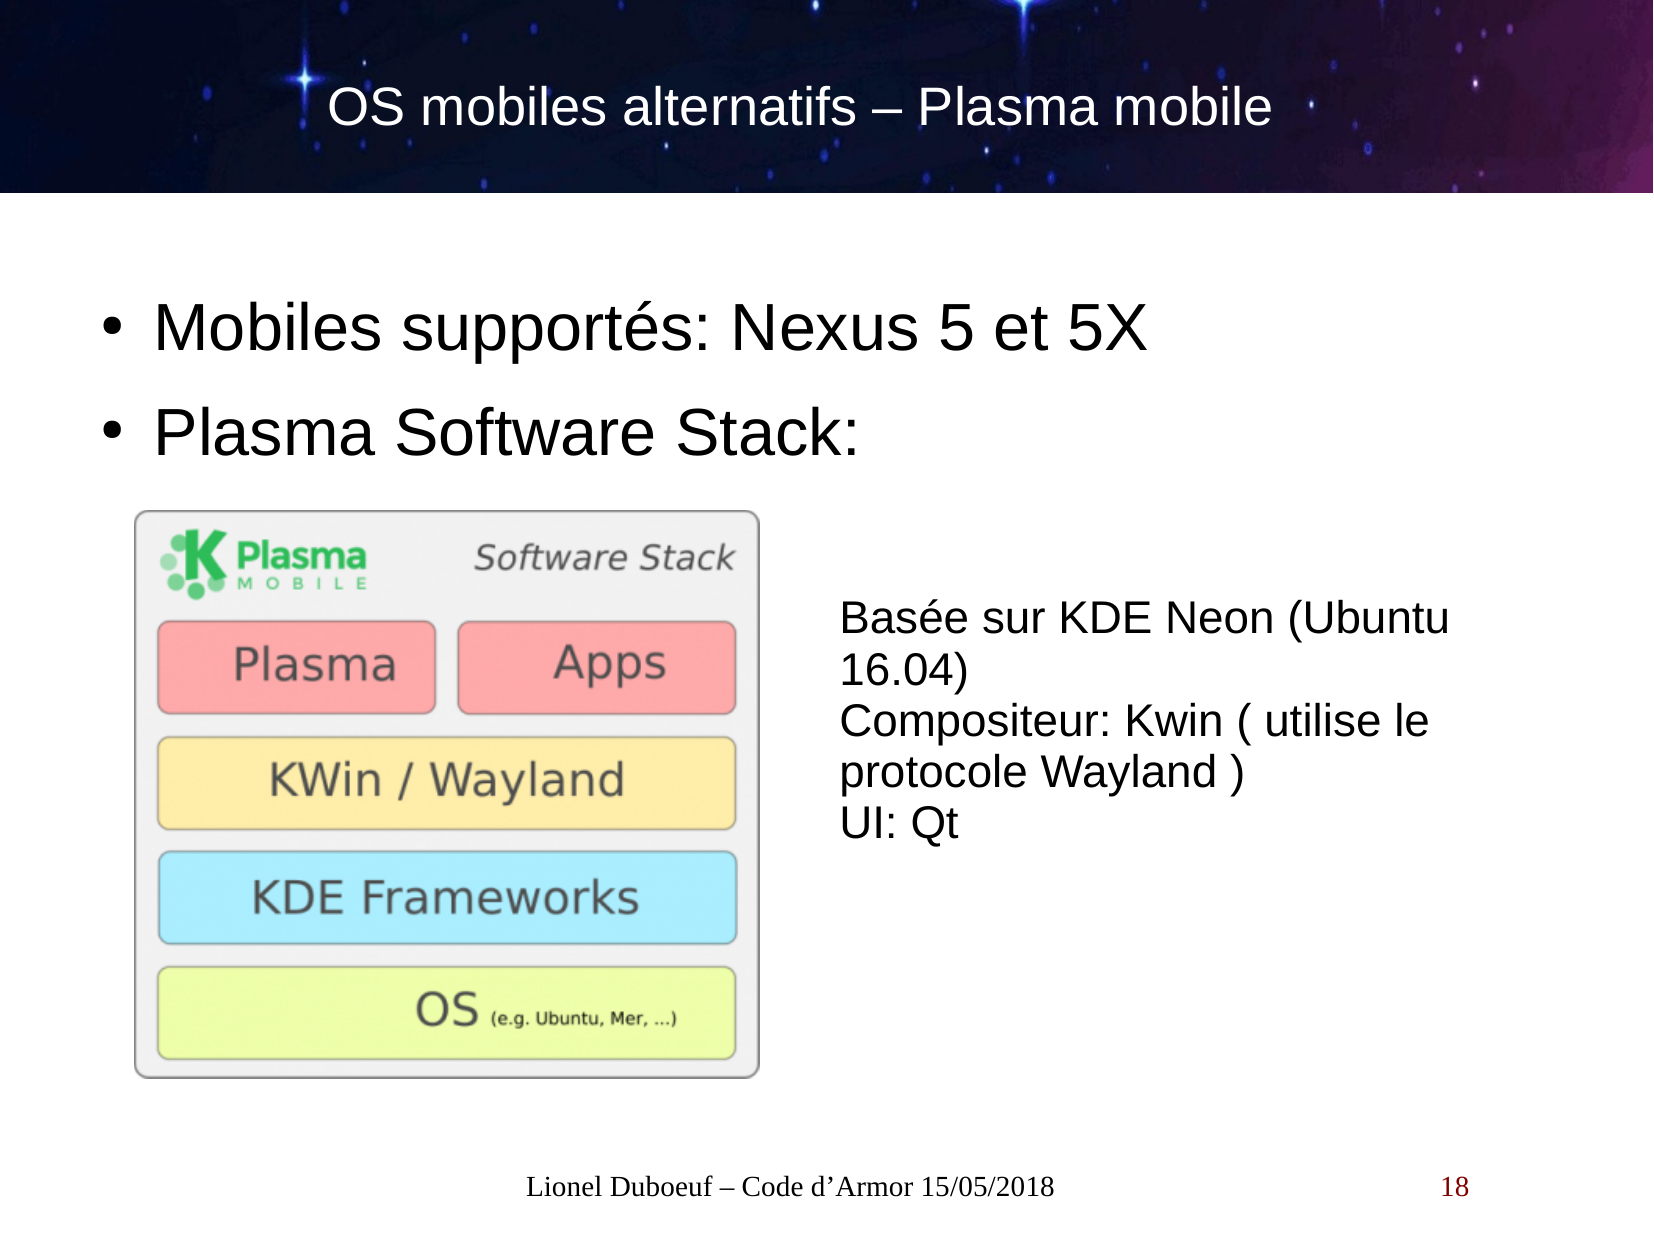

# OS mobiles alternatifs – Plasma mobile
Mobiles supportés: Nexus 5 et 5X
Plasma Software Stack:
Basée sur KDE Neon (Ubuntu 16.04)
Compositeur: Kwin ( utilise le protocole Wayland )
UI: Qt
18